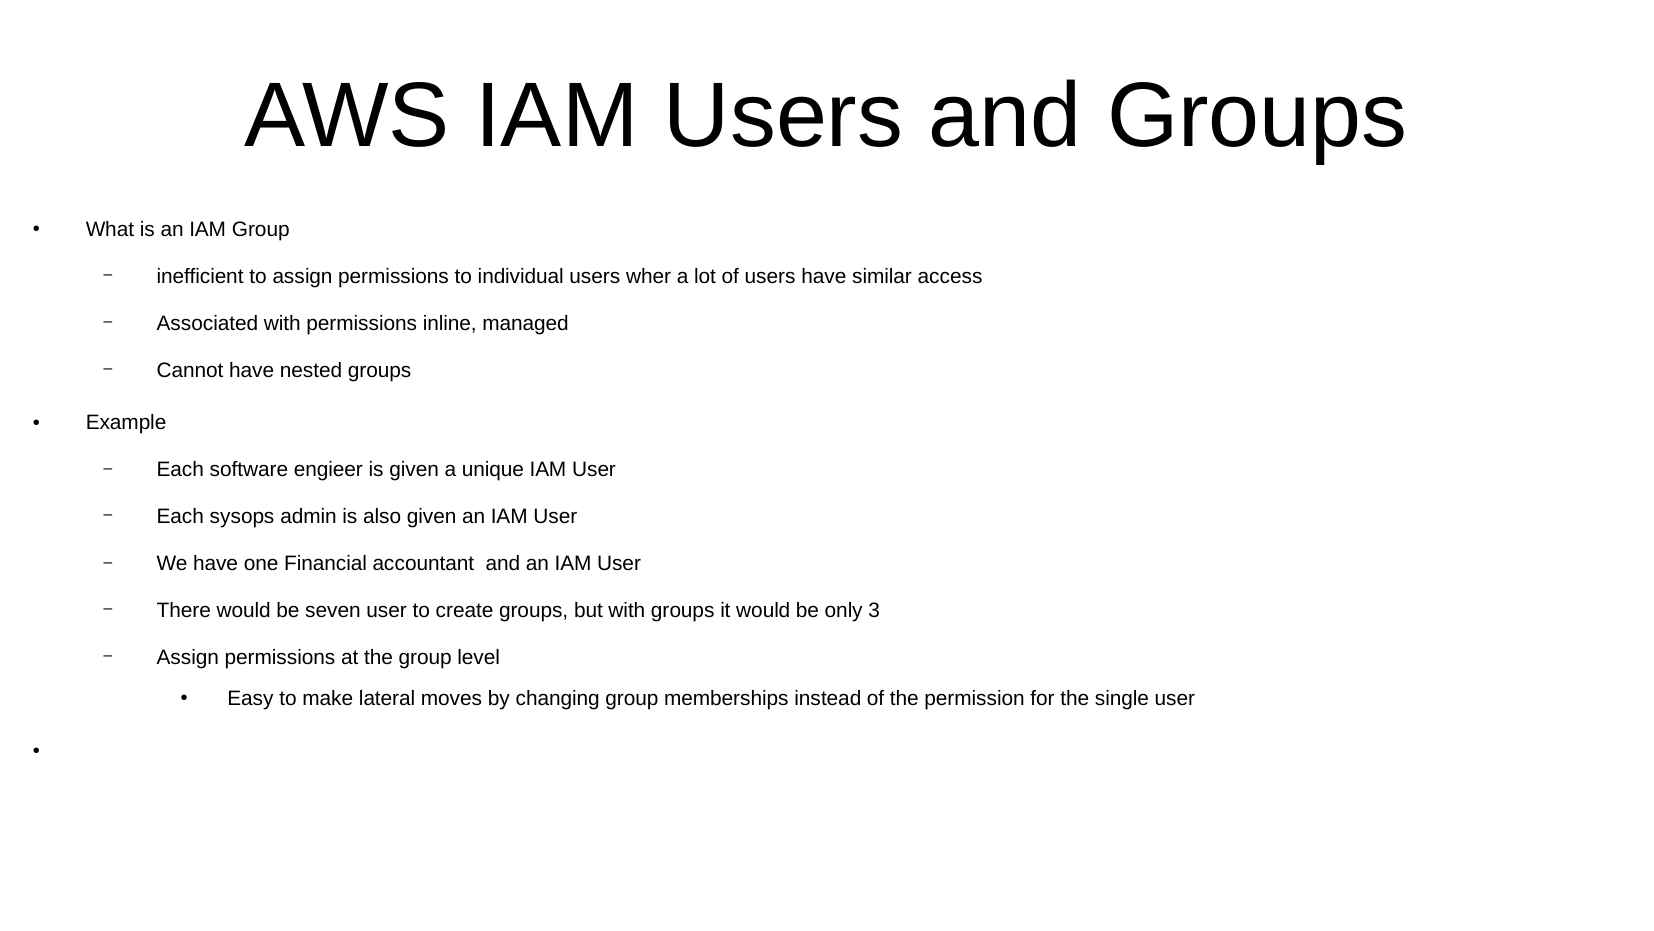

# AWS IAM Users and Groups
What is an IAM Group
inefficient to assign permissions to individual users wher a lot of users have similar access
Associated with permissions inline, managed
Cannot have nested groups
Example
Each software engieer is given a unique IAM User
Each sysops admin is also given an IAM User
We have one Financial accountant and an IAM User
There would be seven user to create groups, but with groups it would be only 3
Assign permissions at the group level
Easy to make lateral moves by changing group memberships instead of the permission for the single user